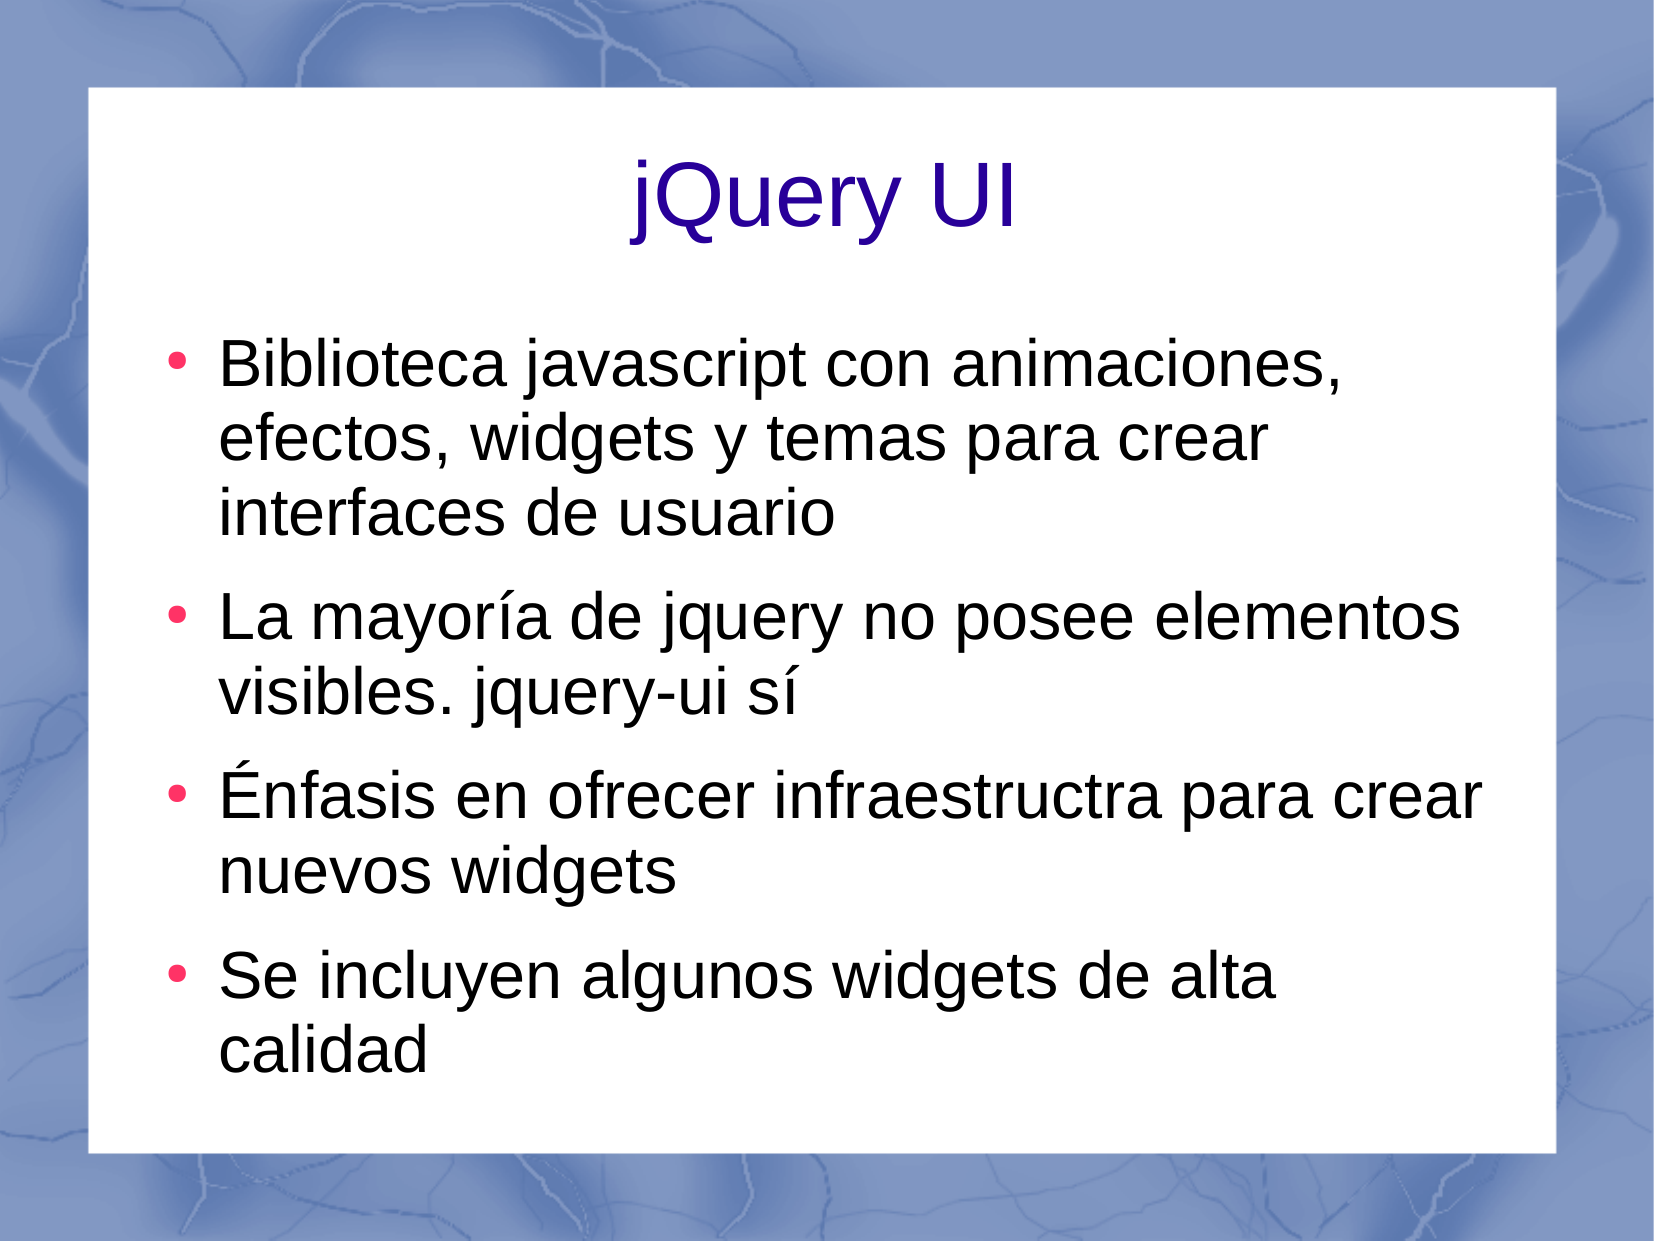

# jQuery UI
Biblioteca javascript con animaciones, efectos, widgets y temas para crear interfaces de usuario
La mayoría de jquery no posee elementos visibles. jquery-ui sí
Énfasis en ofrecer infraestructra para crear nuevos widgets
Se incluyen algunos widgets de alta calidad